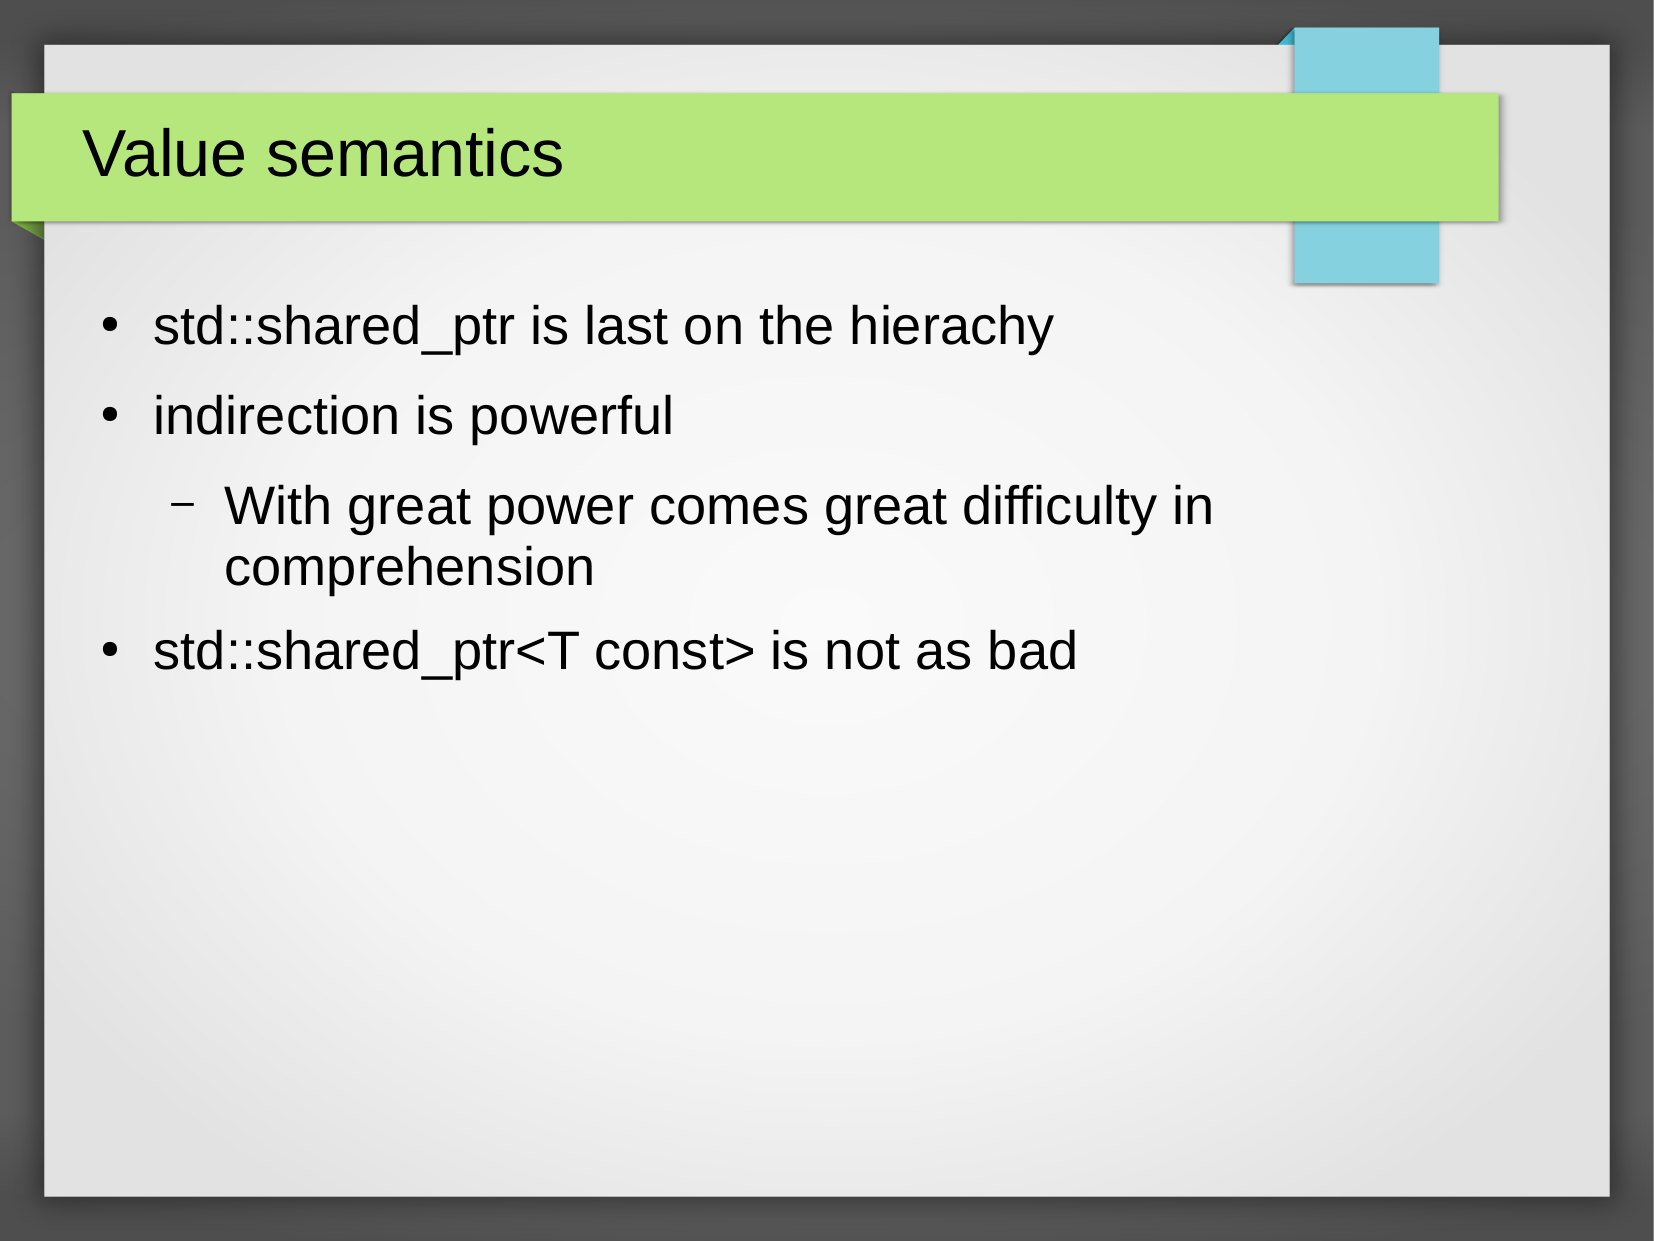

# Value semantics
std::shared_ptr is last on the hierachy
indirection is powerful
With great power comes great difficulty in comprehension
std::shared_ptr<T const> is not as bad